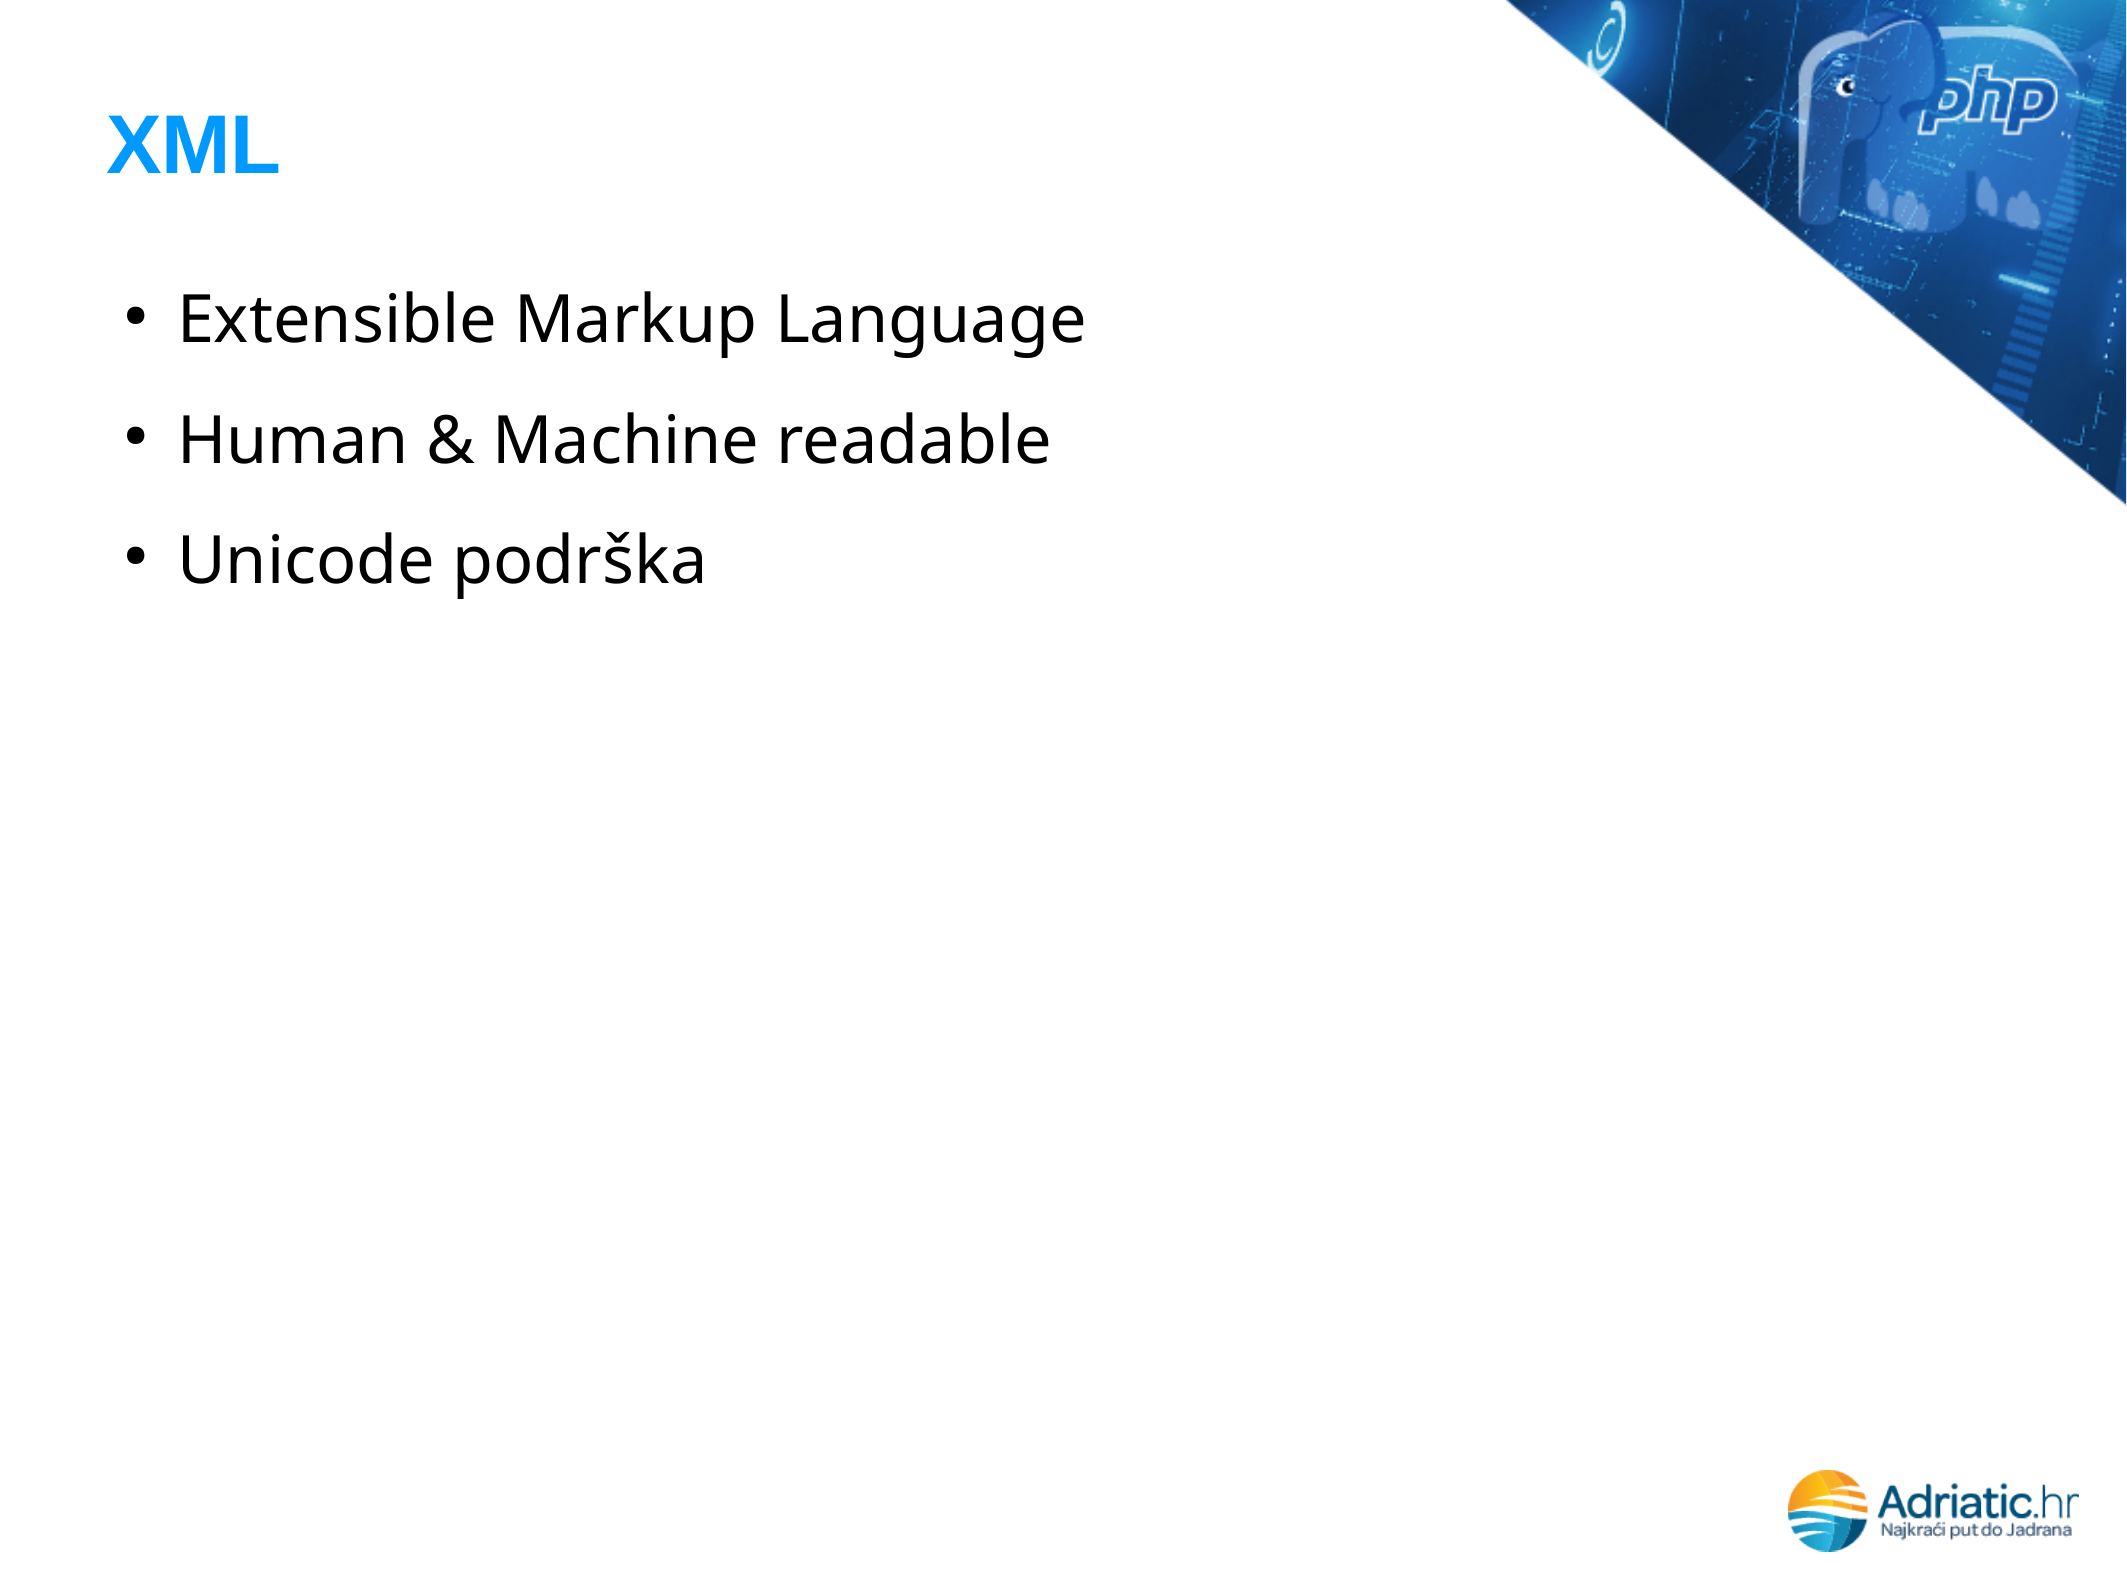

# XML
Extensible Markup Language
Human & Machine readable
Unicode podrška